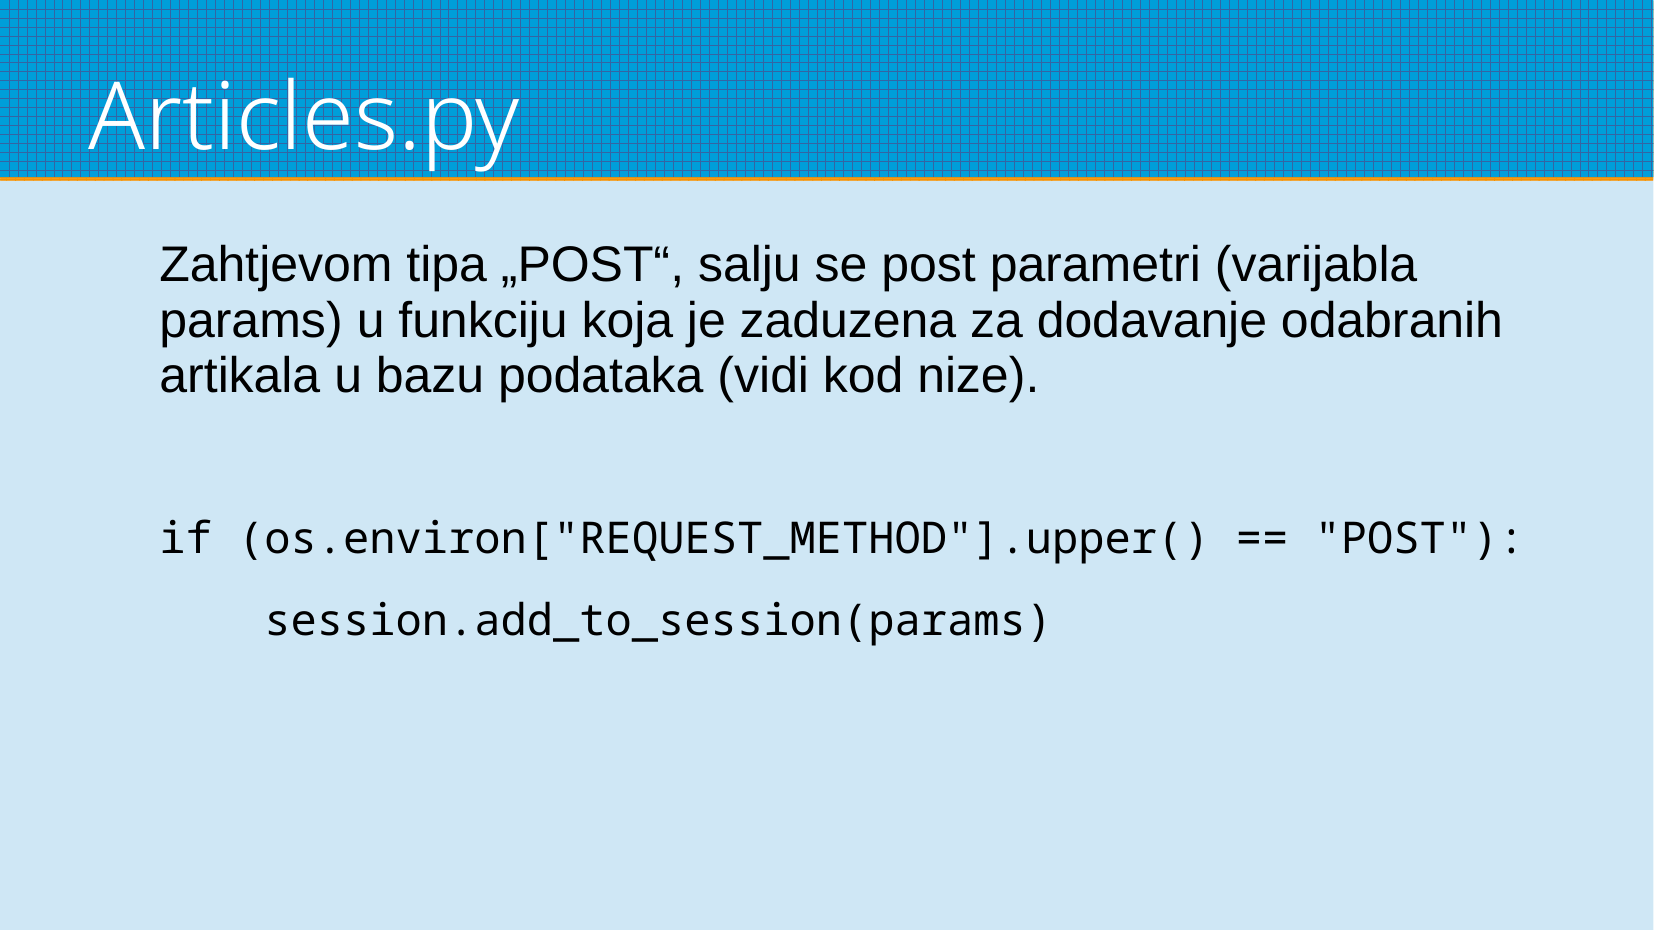

# Articles.py
Zahtjevom tipa „POST“, salju se post parametri (varijabla params) u funkciju koja je zaduzena za dodavanje odabranih artikala u bazu podataka (vidi kod nize).
if (os.environ["REQUEST_METHOD"].upper() == "POST"):
 session.add_to_session(params)